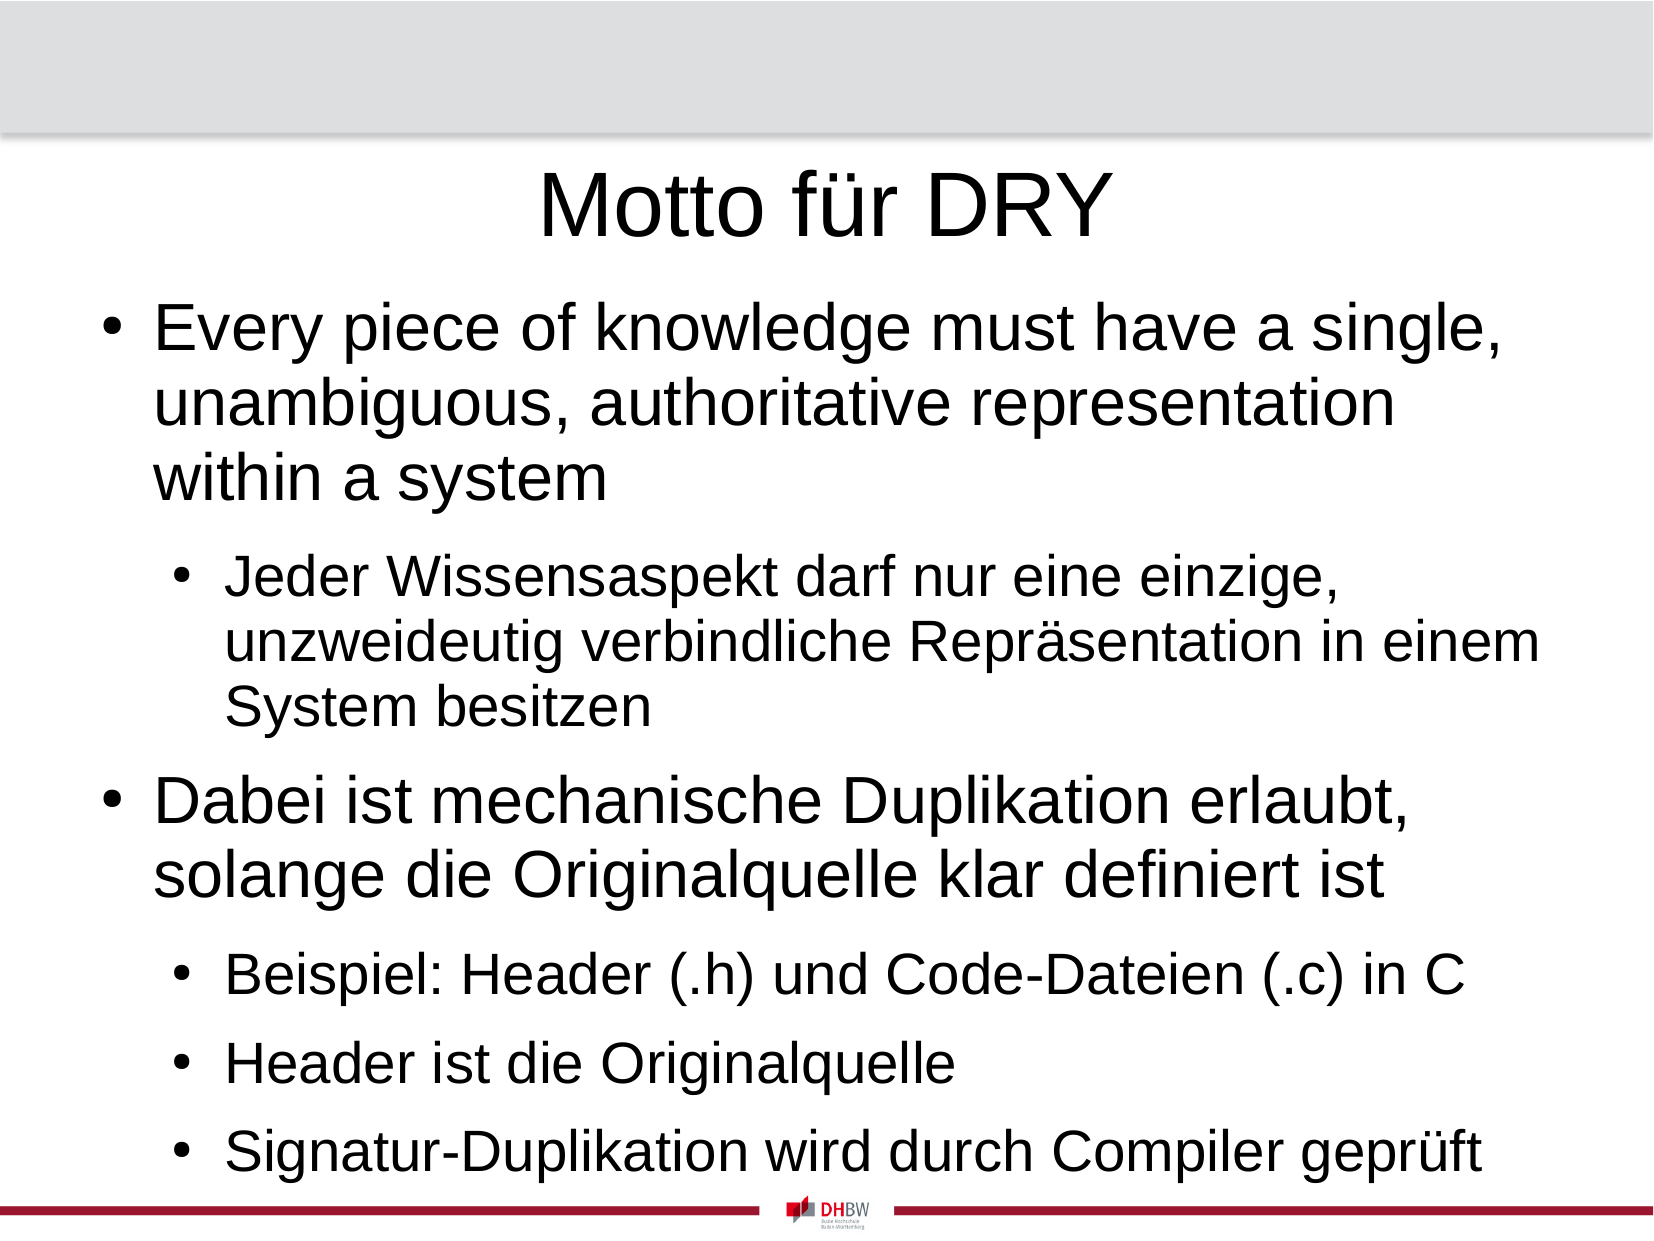

# Motto für DRY
Every piece of knowledge must have a single, unambiguous, authoritative representation within a system
Jeder Wissensaspekt darf nur eine einzige, unzweideutig verbindliche Repräsentation in einem System besitzen
Dabei ist mechanische Duplikation erlaubt, solange die Originalquelle klar definiert ist
Beispiel: Header (.h) und Code-Dateien (.c) in C
Header ist die Originalquelle
Signatur-Duplikation wird durch Compiler geprüft